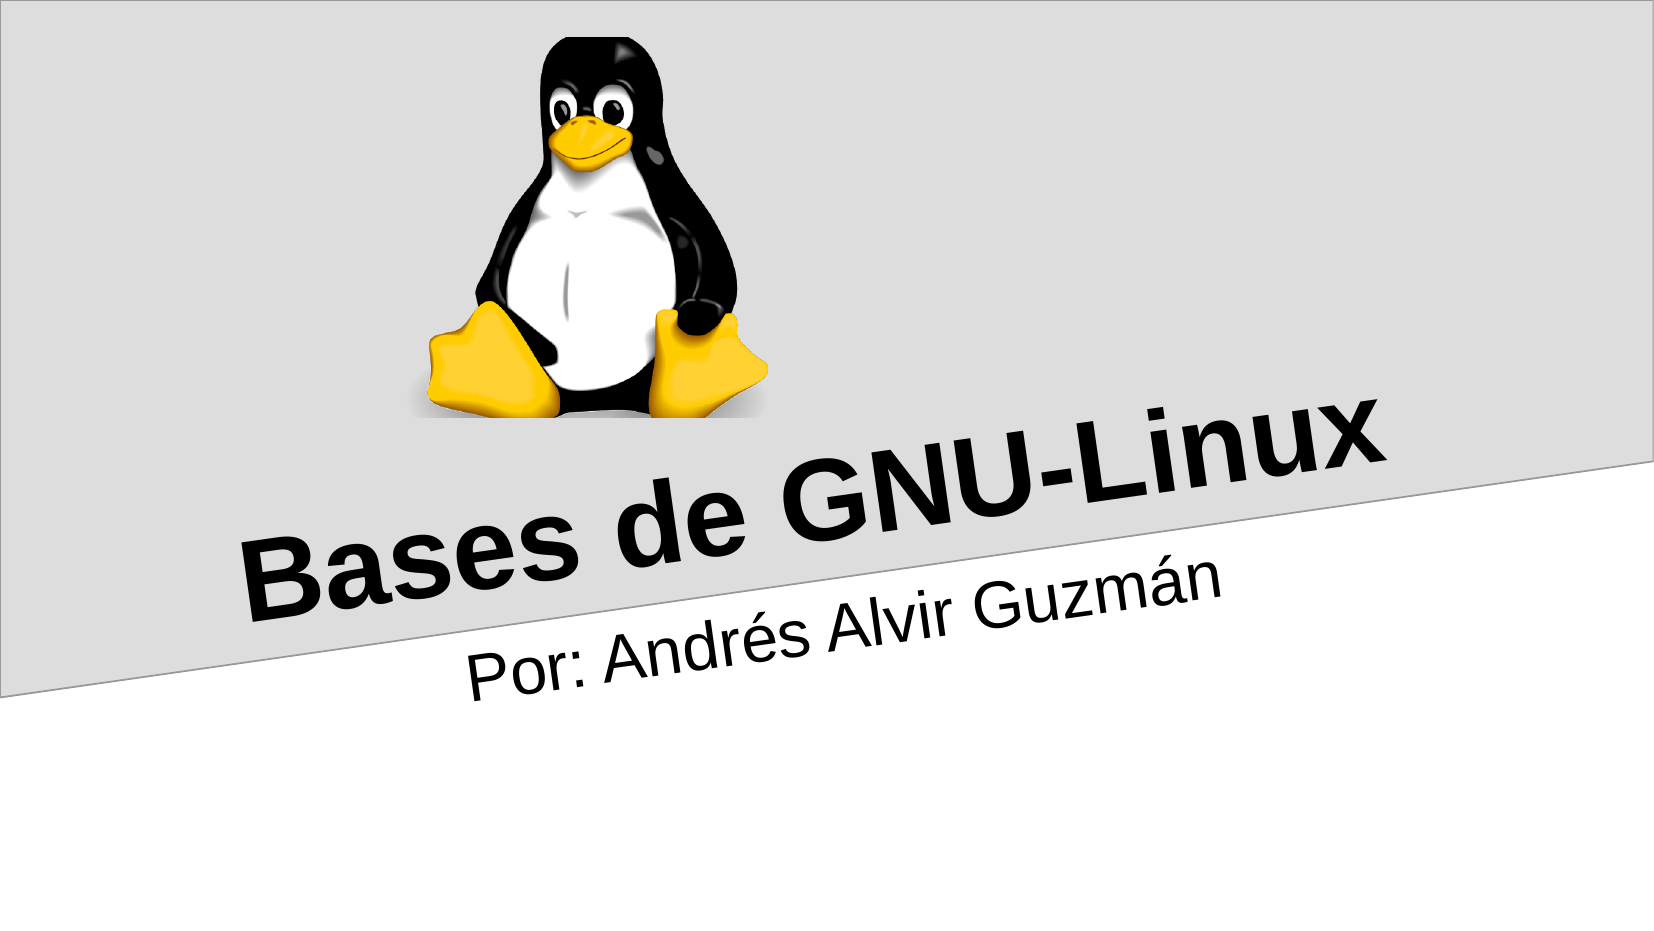

# Bases de GNU-Linux
 Por: Andrés Alvir Guzmán